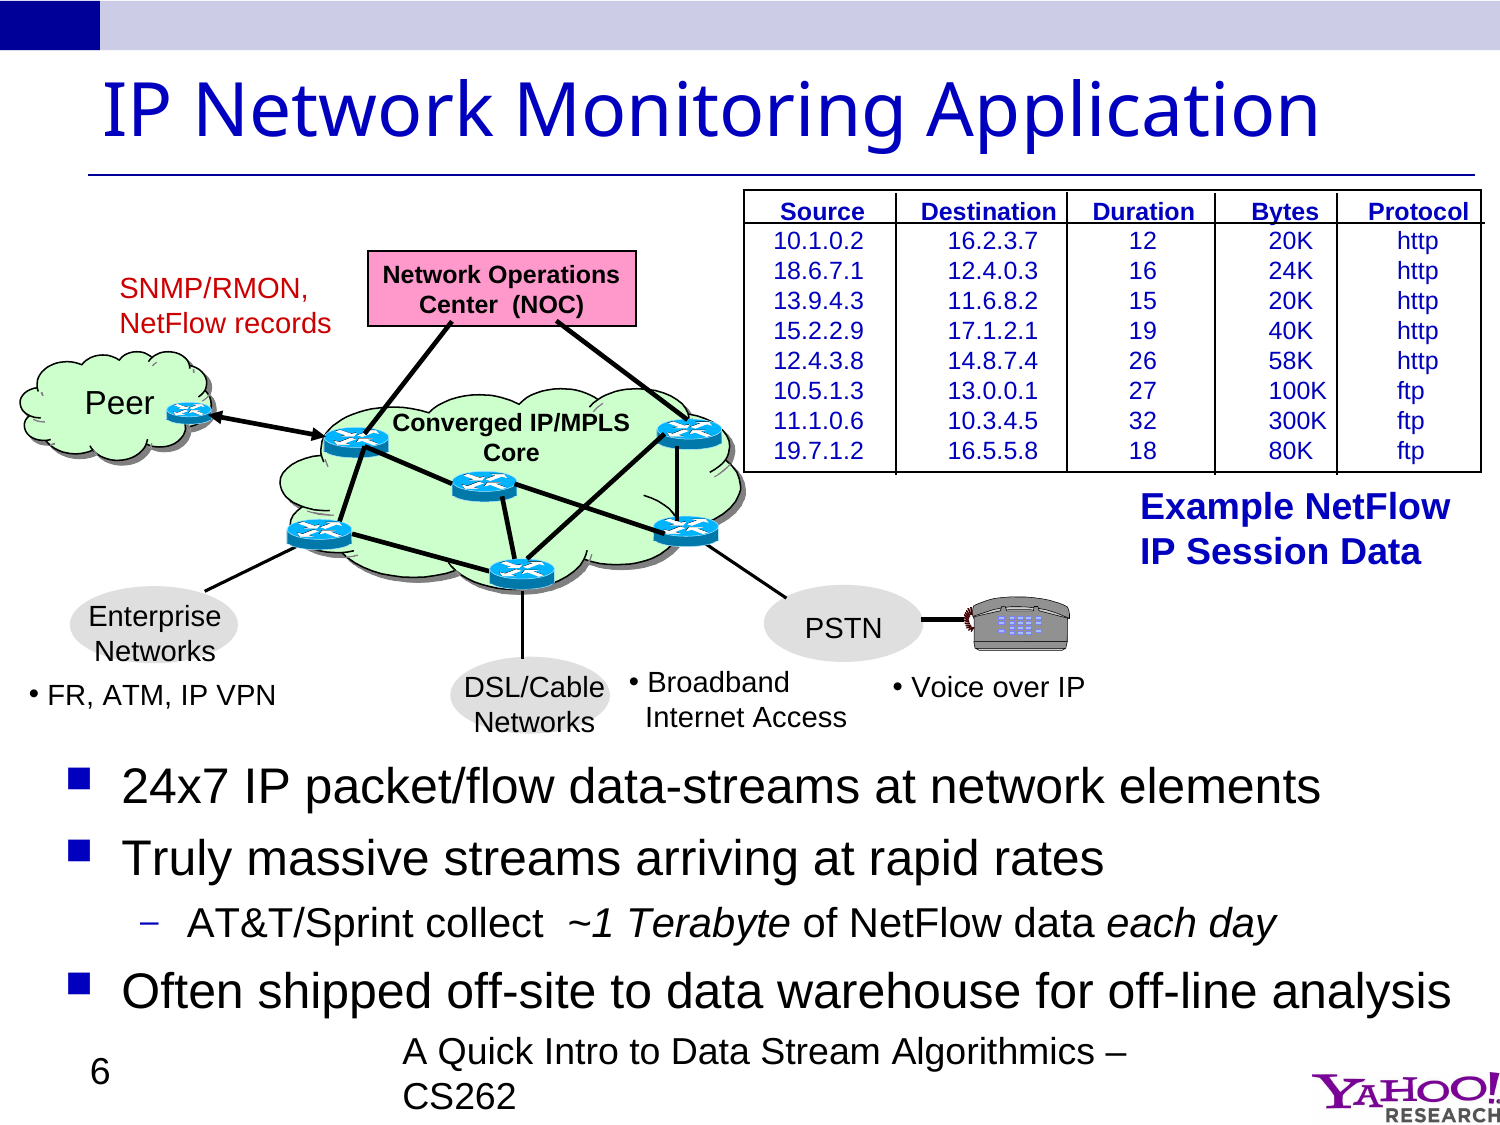

# IP Network Monitoring Application
 Source Destination Duration Bytes Protocol
 10.1.0.2 16.2.3.7 12 20K http
 18.6.7.1 12.4.0.3 16 24K http
 13.9.4.3 11.6.8.2 15 20K http
 15.2.2.9 17.1.2.1 19 40K http
 12.4.3.8 14.8.7.4 26 58K http
 10.5.1.3 13.0.0.1 27 100K ftp
 11.1.0.6 10.3.4.5 32 300K ftp
 19.7.1.2 16.5.5.8 18 80K ftp
Network Operations
Center (NOC)
SNMP/RMON,
NetFlow records
Peer
Converged IP/MPLS
Core
Enterprise
Networks
PSTN
 Broadband
 Internet Access
DSL/Cable
Networks
 Voice over IP
 FR, ATM, IP VPN
Example NetFlow IP Session Data
24x7 IP packet/flow data-streams at network elements
Truly massive streams arriving at rapid rates
AT&T/Sprint collect ~1 Terabyte of NetFlow data each day
Often shipped off-site to data warehouse for off-line analysis
Fundamentals of Analyzing and Mining Data Streams
6